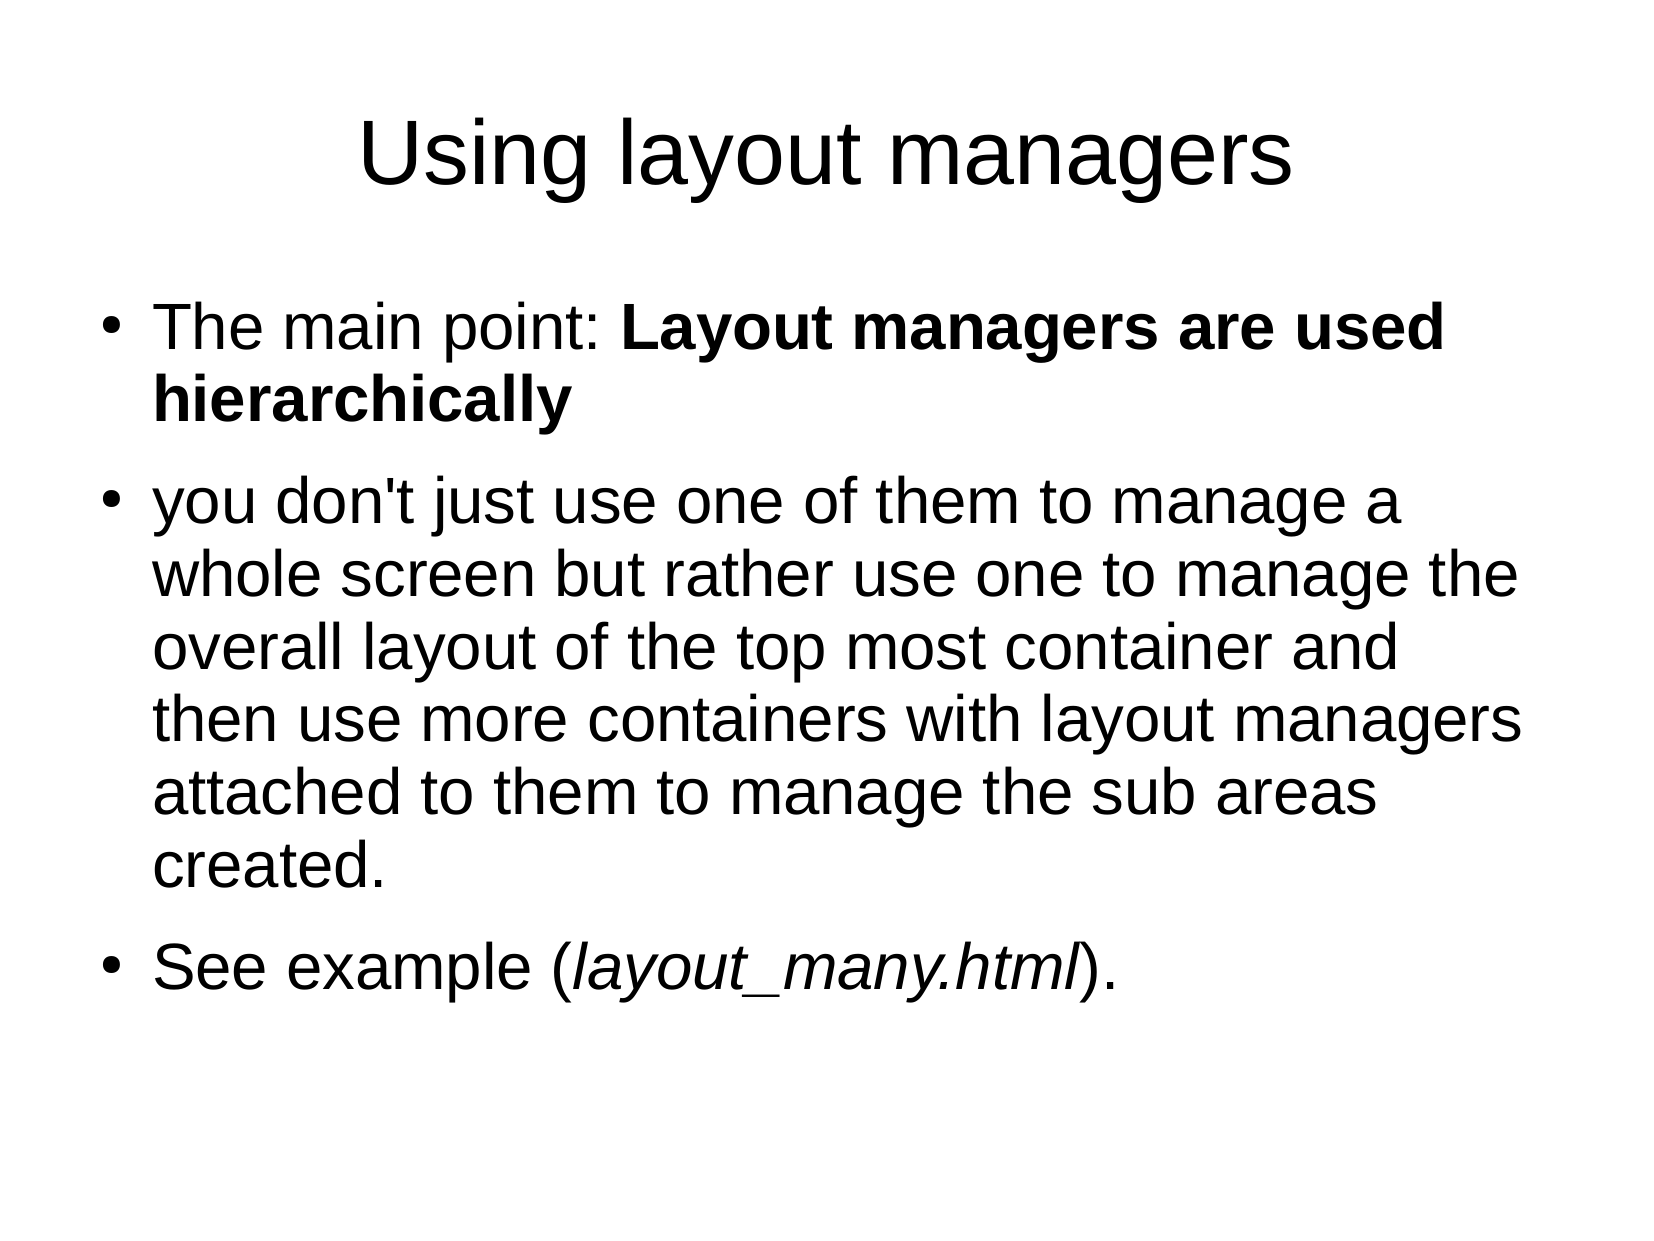

# Using layout managers
The main point: Layout managers are used hierarchically
you don't just use one of them to manage a whole screen but rather use one to manage the overall layout of the top most container and then use more containers with layout managers attached to them to manage the sub areas created.
See example (layout_many.html).